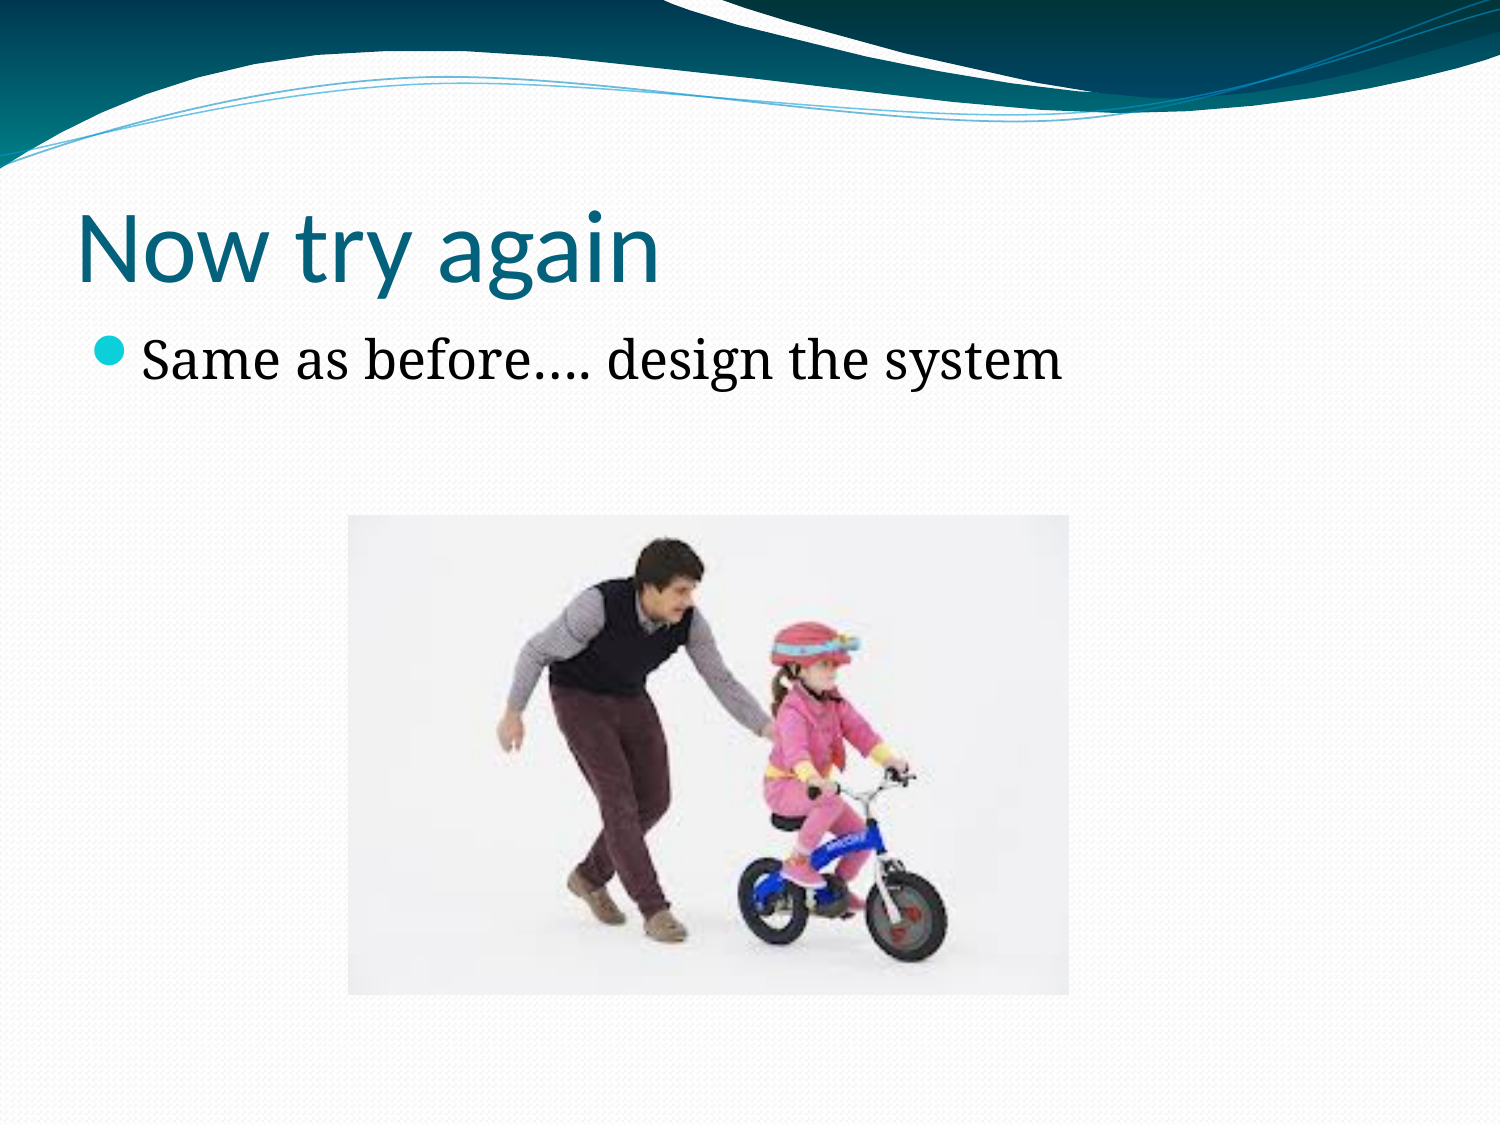

# Now try again
Same as before…. design the system